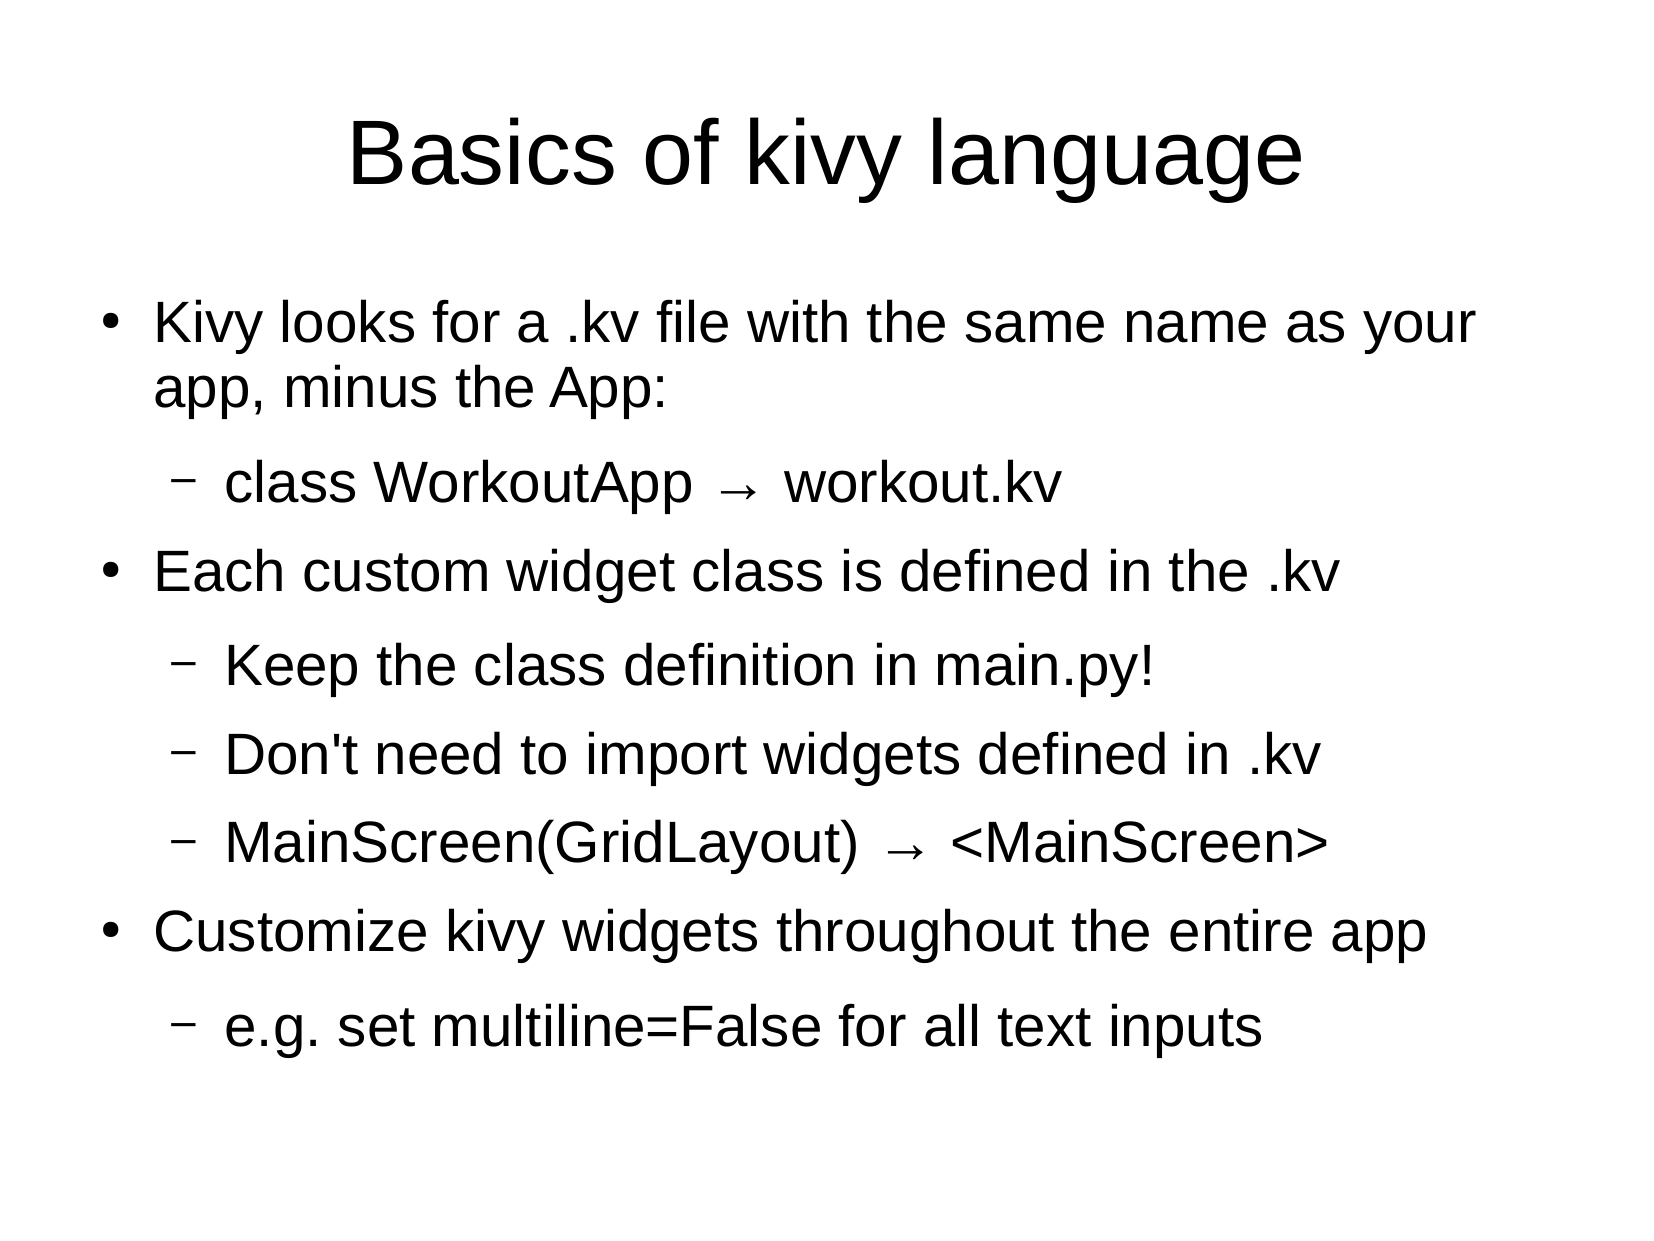

# Basics of kivy language
Kivy looks for a .kv file with the same name as your app, minus the App:
class WorkoutApp → workout.kv
Each custom widget class is defined in the .kv
Keep the class definition in main.py!
Don't need to import widgets defined in .kv
MainScreen(GridLayout) → <MainScreen>
Customize kivy widgets throughout the entire app
e.g. set multiline=False for all text inputs